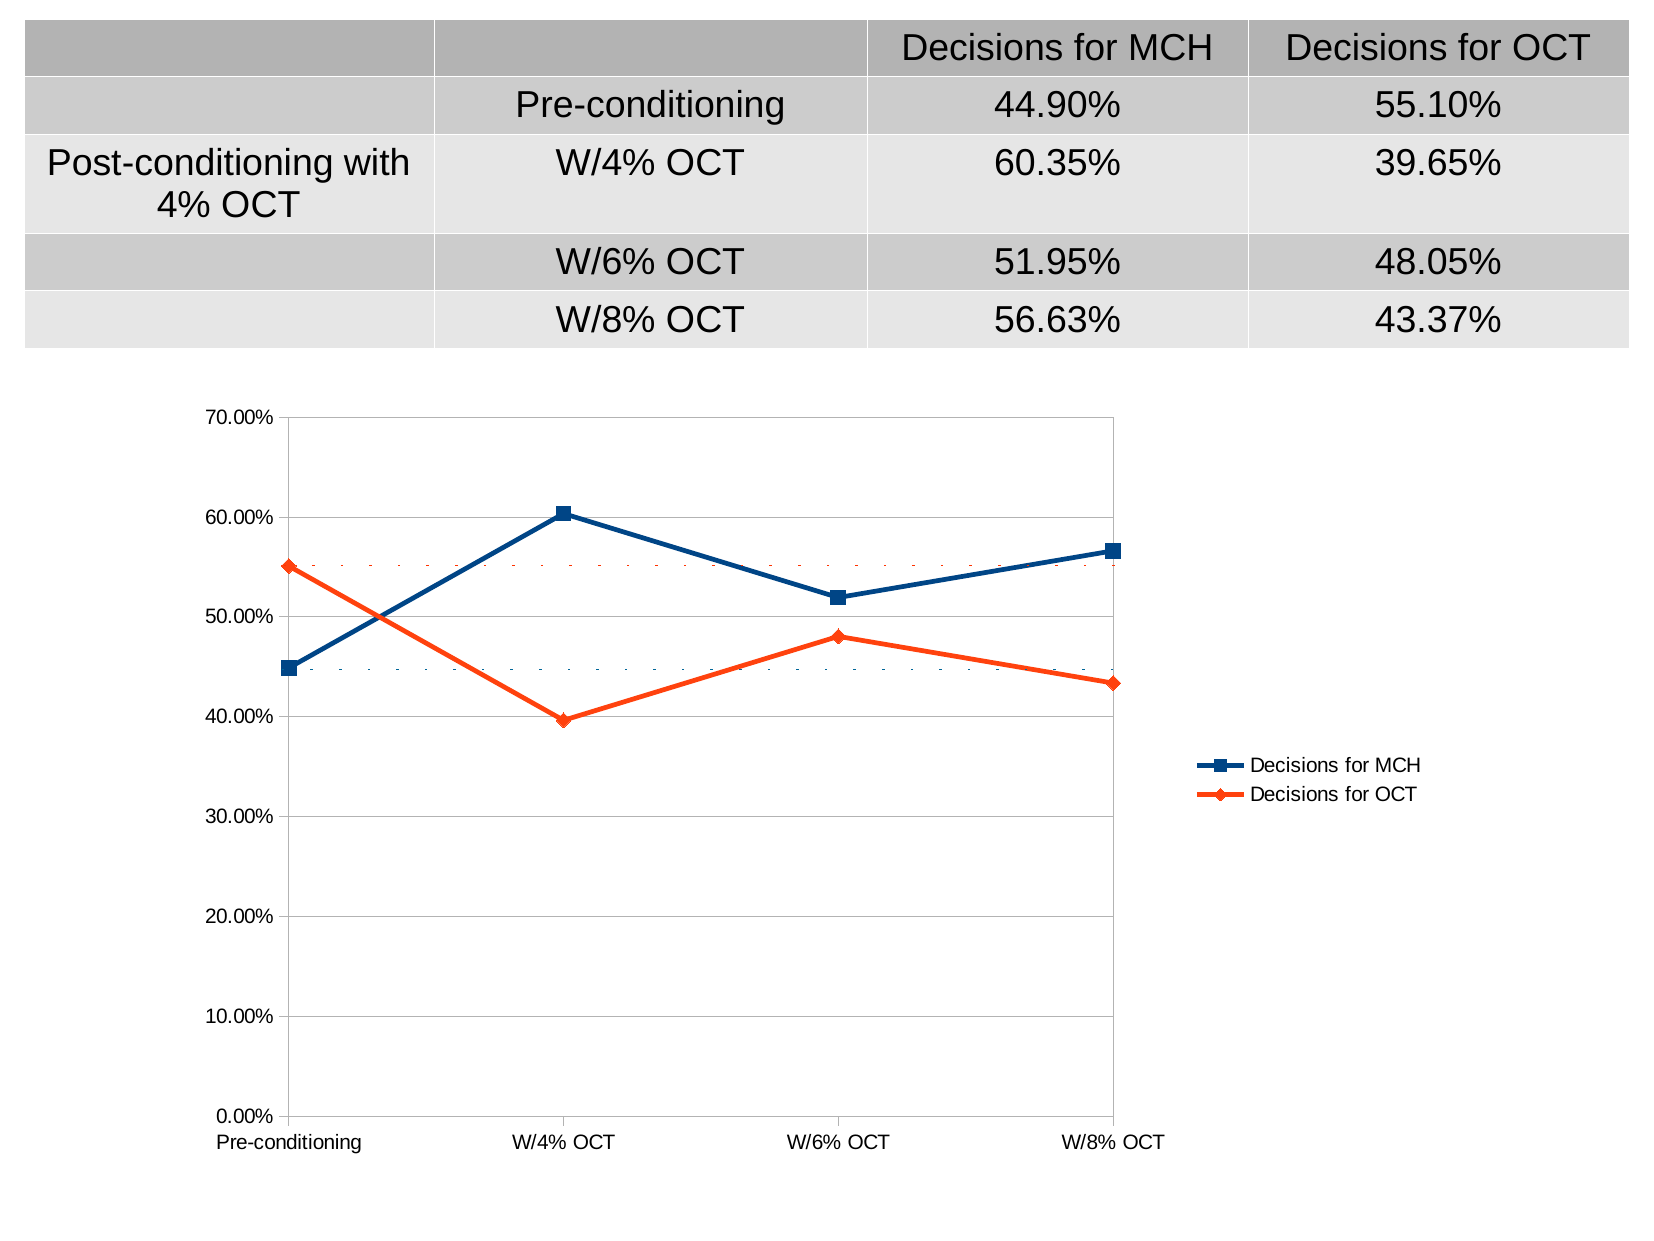

| | | Decisions for MCH | Decisions for OCT |
| --- | --- | --- | --- |
| | Pre-conditioning | 44.90% | 55.10% |
| Post-conditioning with 4% OCT | W/4% OCT | 60.35% | 39.65% |
| | W/6% OCT | 51.95% | 48.05% |
| | W/8% OCT | 56.63% | 43.37% |
### Chart
| Category | Decisions for MCH | Decisions for OCT |
|---|---|---|
| Pre-conditioning | 0.448979591836735 | 0.551020408163265 |
| W/4% OCT | 0.603508771929825 | 0.396491228070175 |
| W/6% OCT | 0.519450800915332 | 0.480549199084668 |
| W/8% OCT | 0.566252587991718 | 0.433747412008282 |